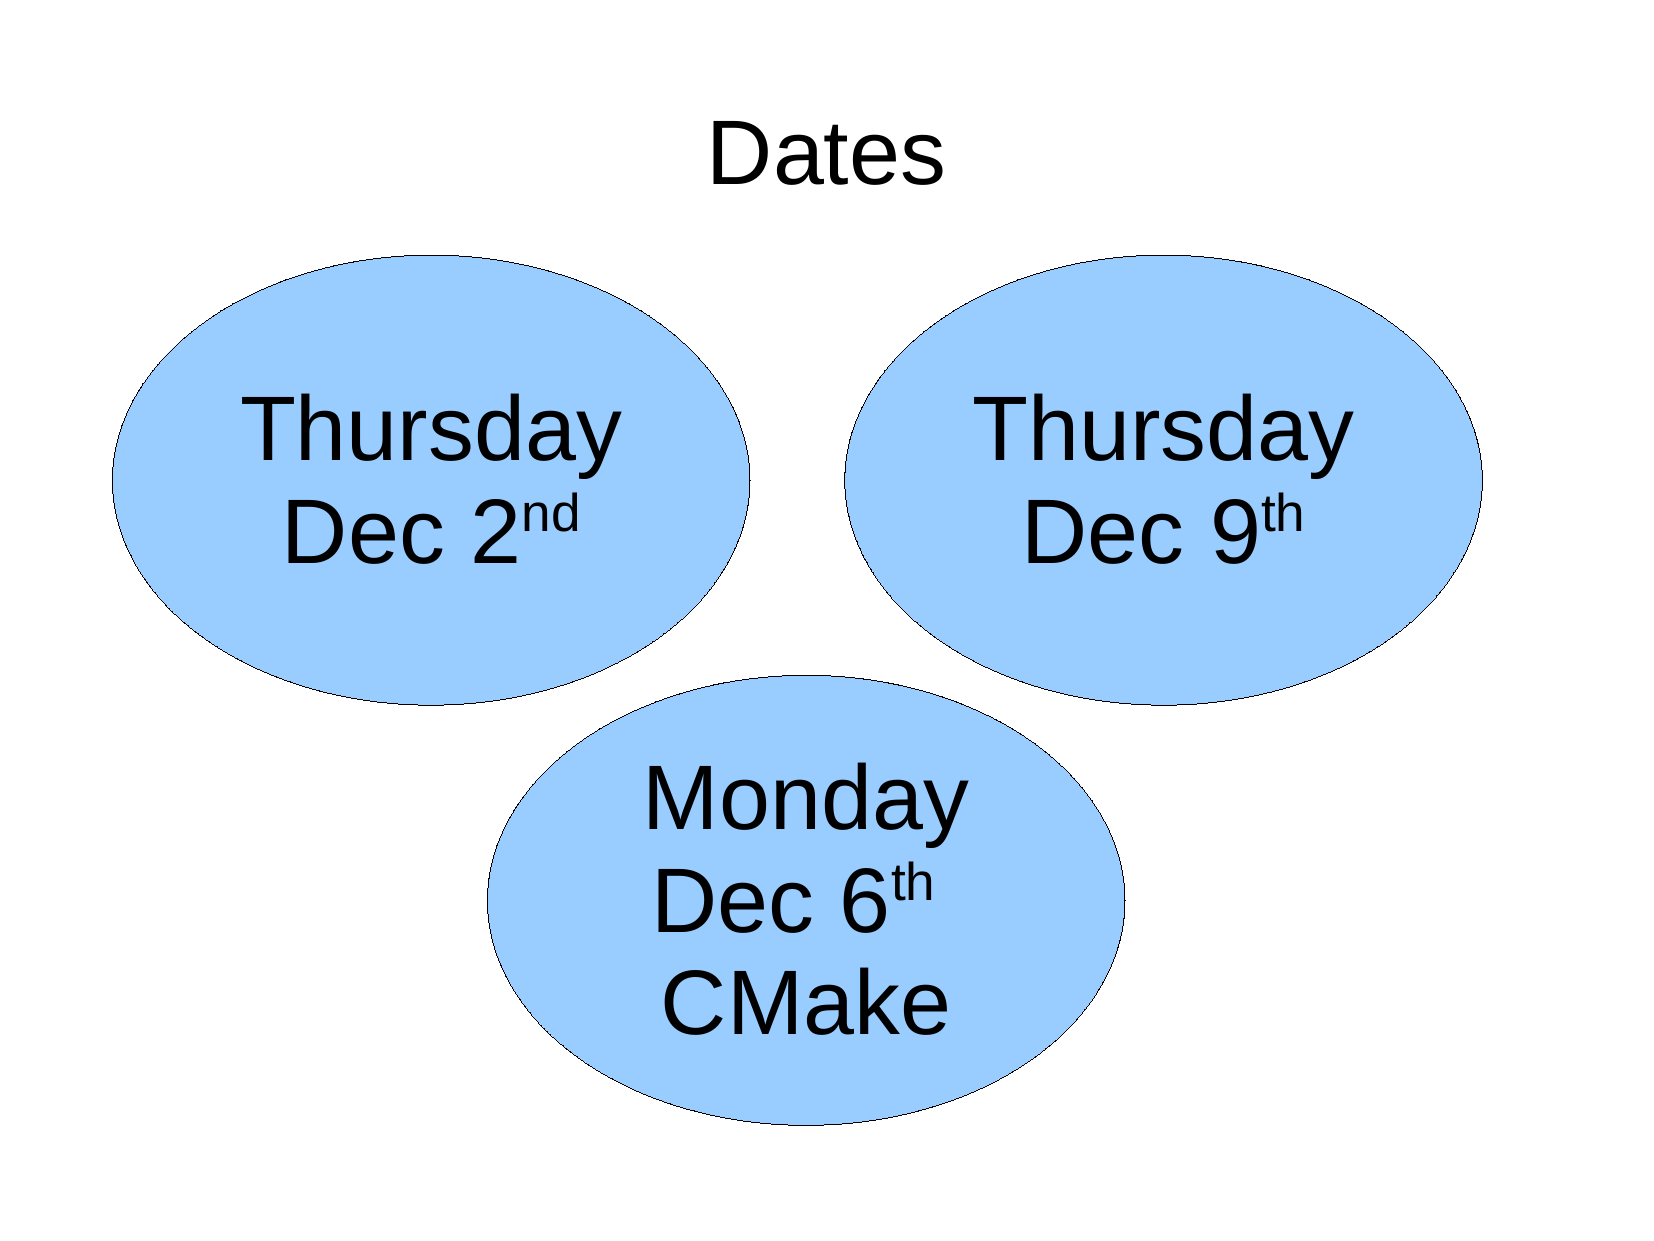

# Dates
Thursday
Dec 2nd
Thursday
Dec 9th
Monday
Dec 6th
CMake